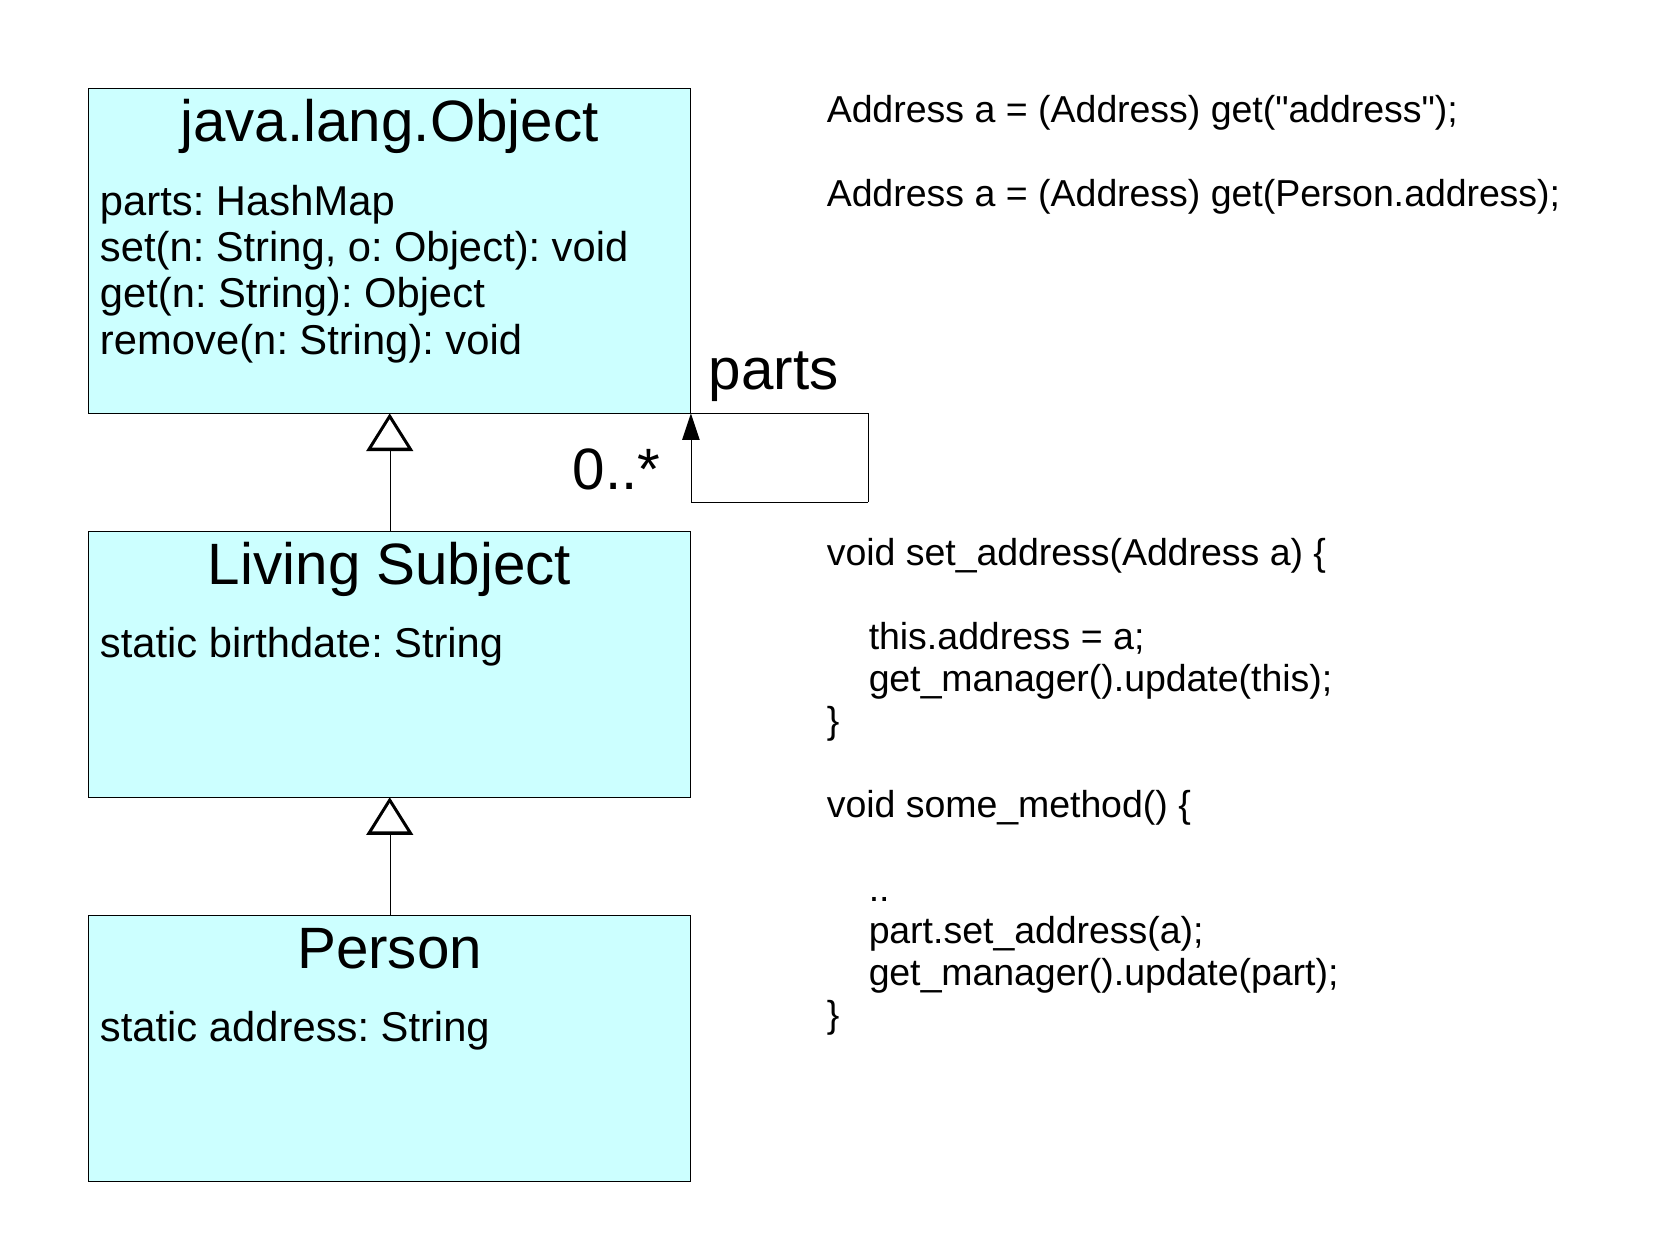

java.lang.Object
Address a = (Address) get("address");
Address a = (Address) get(Person.address);
 parts: HashMap
 set(n: String, o: Object): void
 get(n: String): Object
 remove(n: String): void
parts
0..*
Living Subject
void set_address(Address a) {
 this.address = a;
 get_manager().update(this);
}
void some_method() {
 ..
 part.set_address(a);
 get_manager().update(part);
}
 static birthdate: String
Person
 static address: String